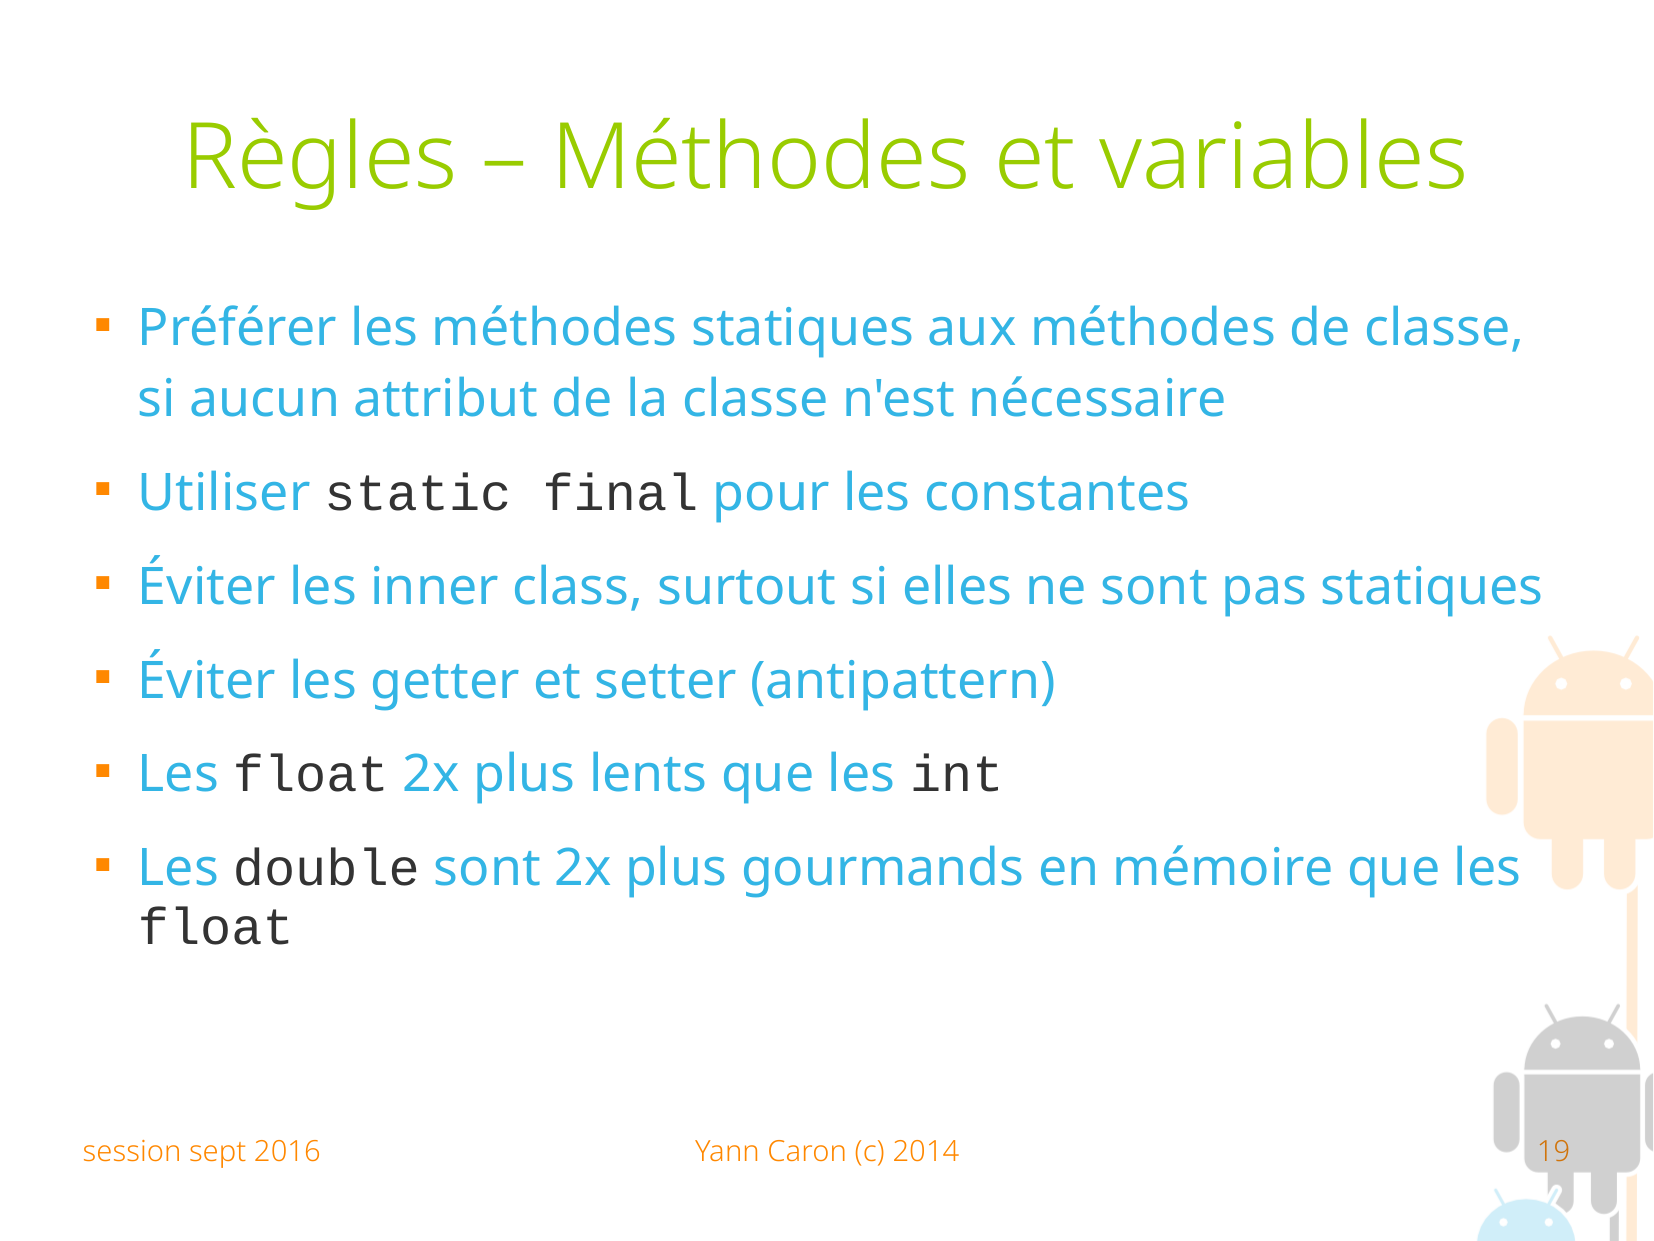

# Règles – Méthodes et variables
Préférer les méthodes statiques aux méthodes de classe, si aucun attribut de la classe n'est nécessaire
Utiliser static final pour les constantes
Éviter les inner class, surtout si elles ne sont pas statiques
Éviter les getter et setter (antipattern)
Les float 2x plus lents que les int
Les double sont 2x plus gourmands en mémoire que les float
session sept 2016
Yann Caron (c) 2014
19